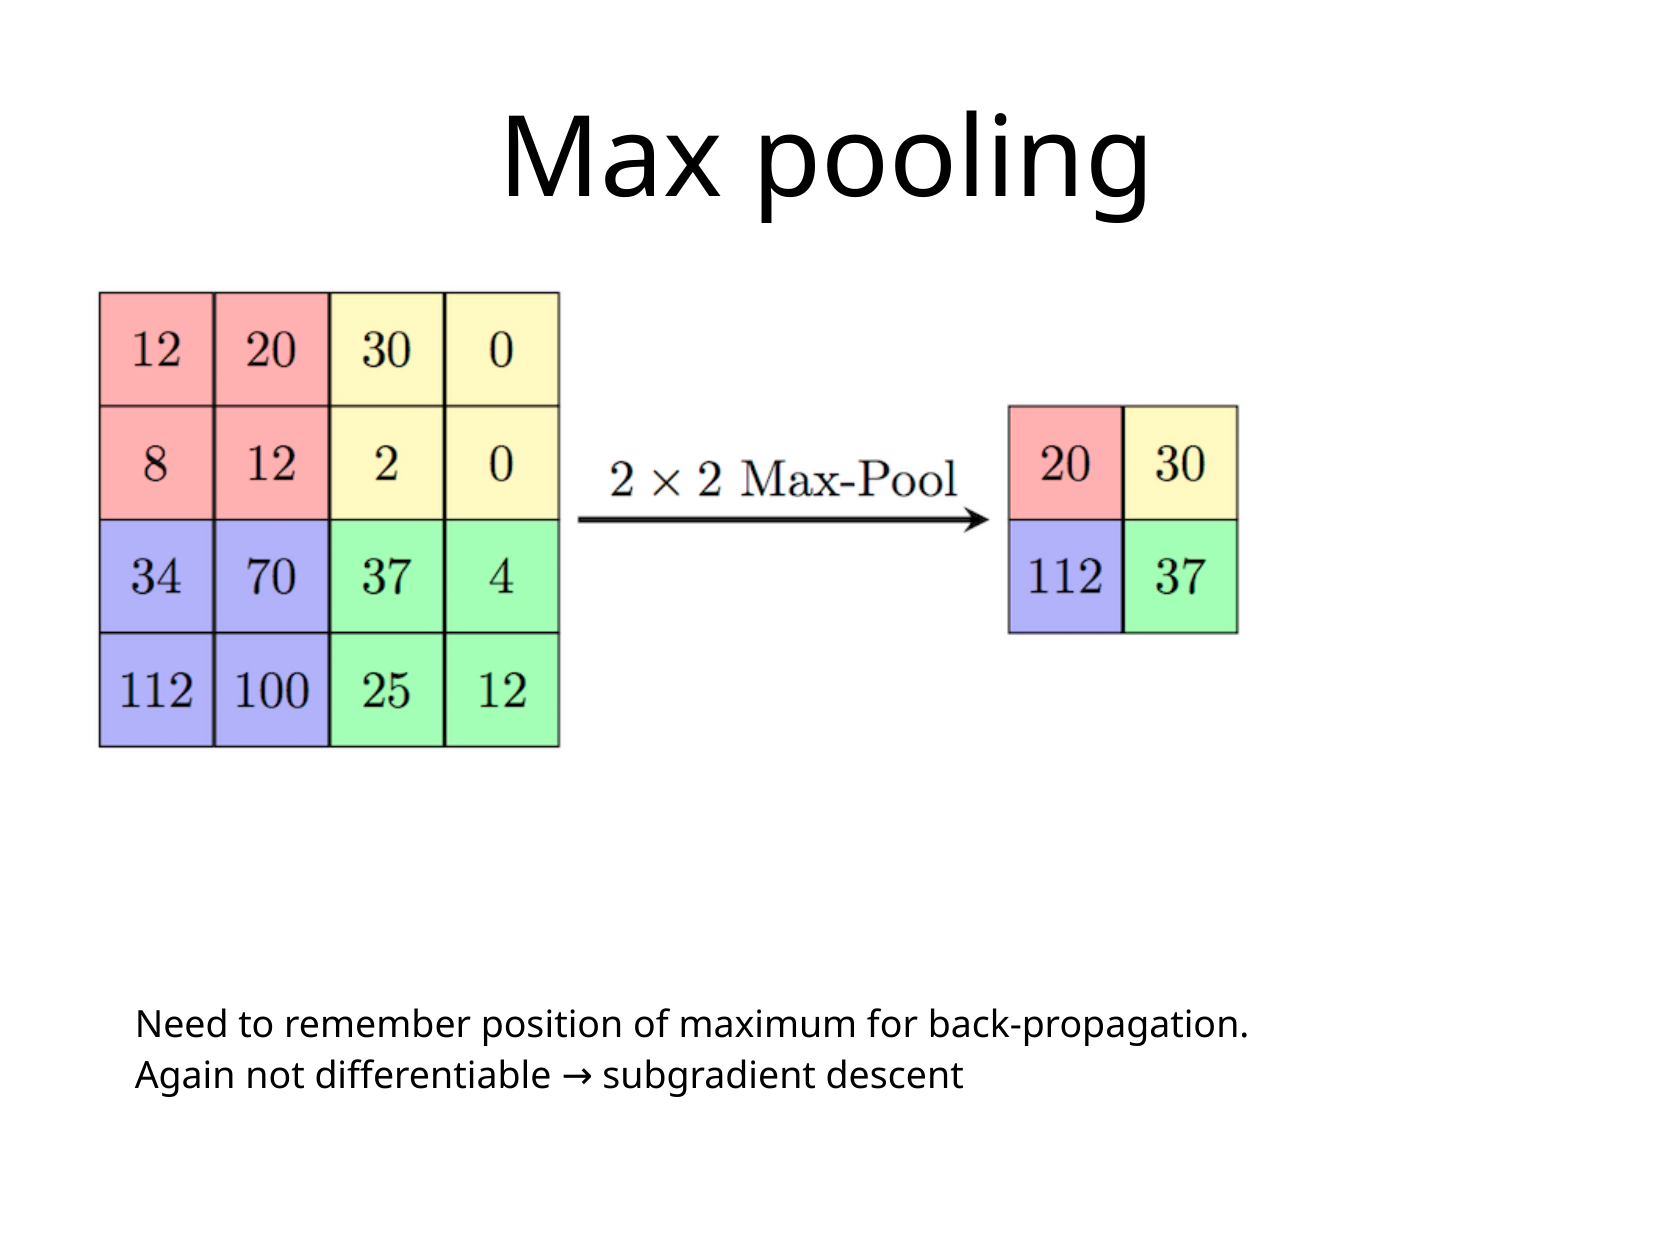

# Max pooling
Need to remember position of maximum for back-propagation.
Again not differentiable → subgradient descent